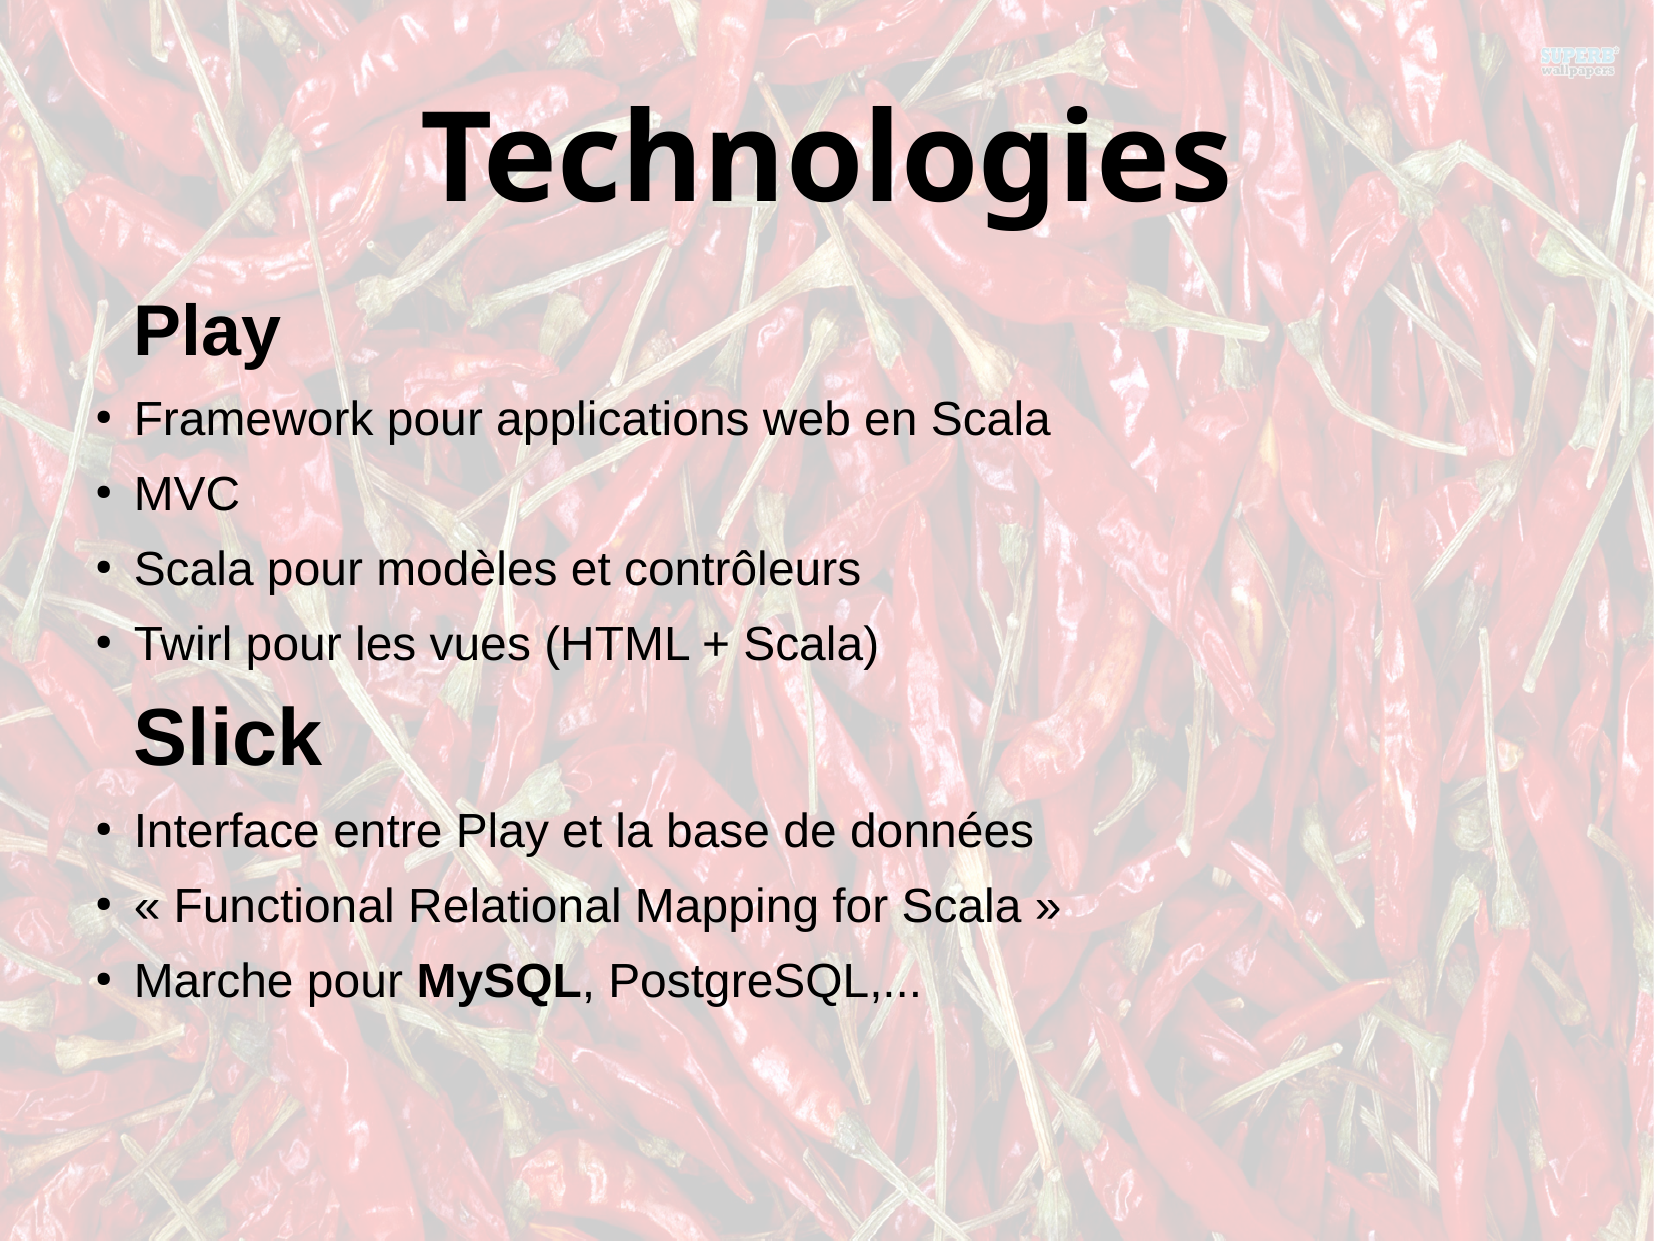

# Technologies
Play
Framework pour applications web en Scala
MVC
Scala pour modèles et contrôleurs
Twirl pour les vues (HTML + Scala)
Slick
Interface entre Play et la base de données
« Functional Relational Mapping for Scala »
Marche pour MySQL, PostgreSQL,...